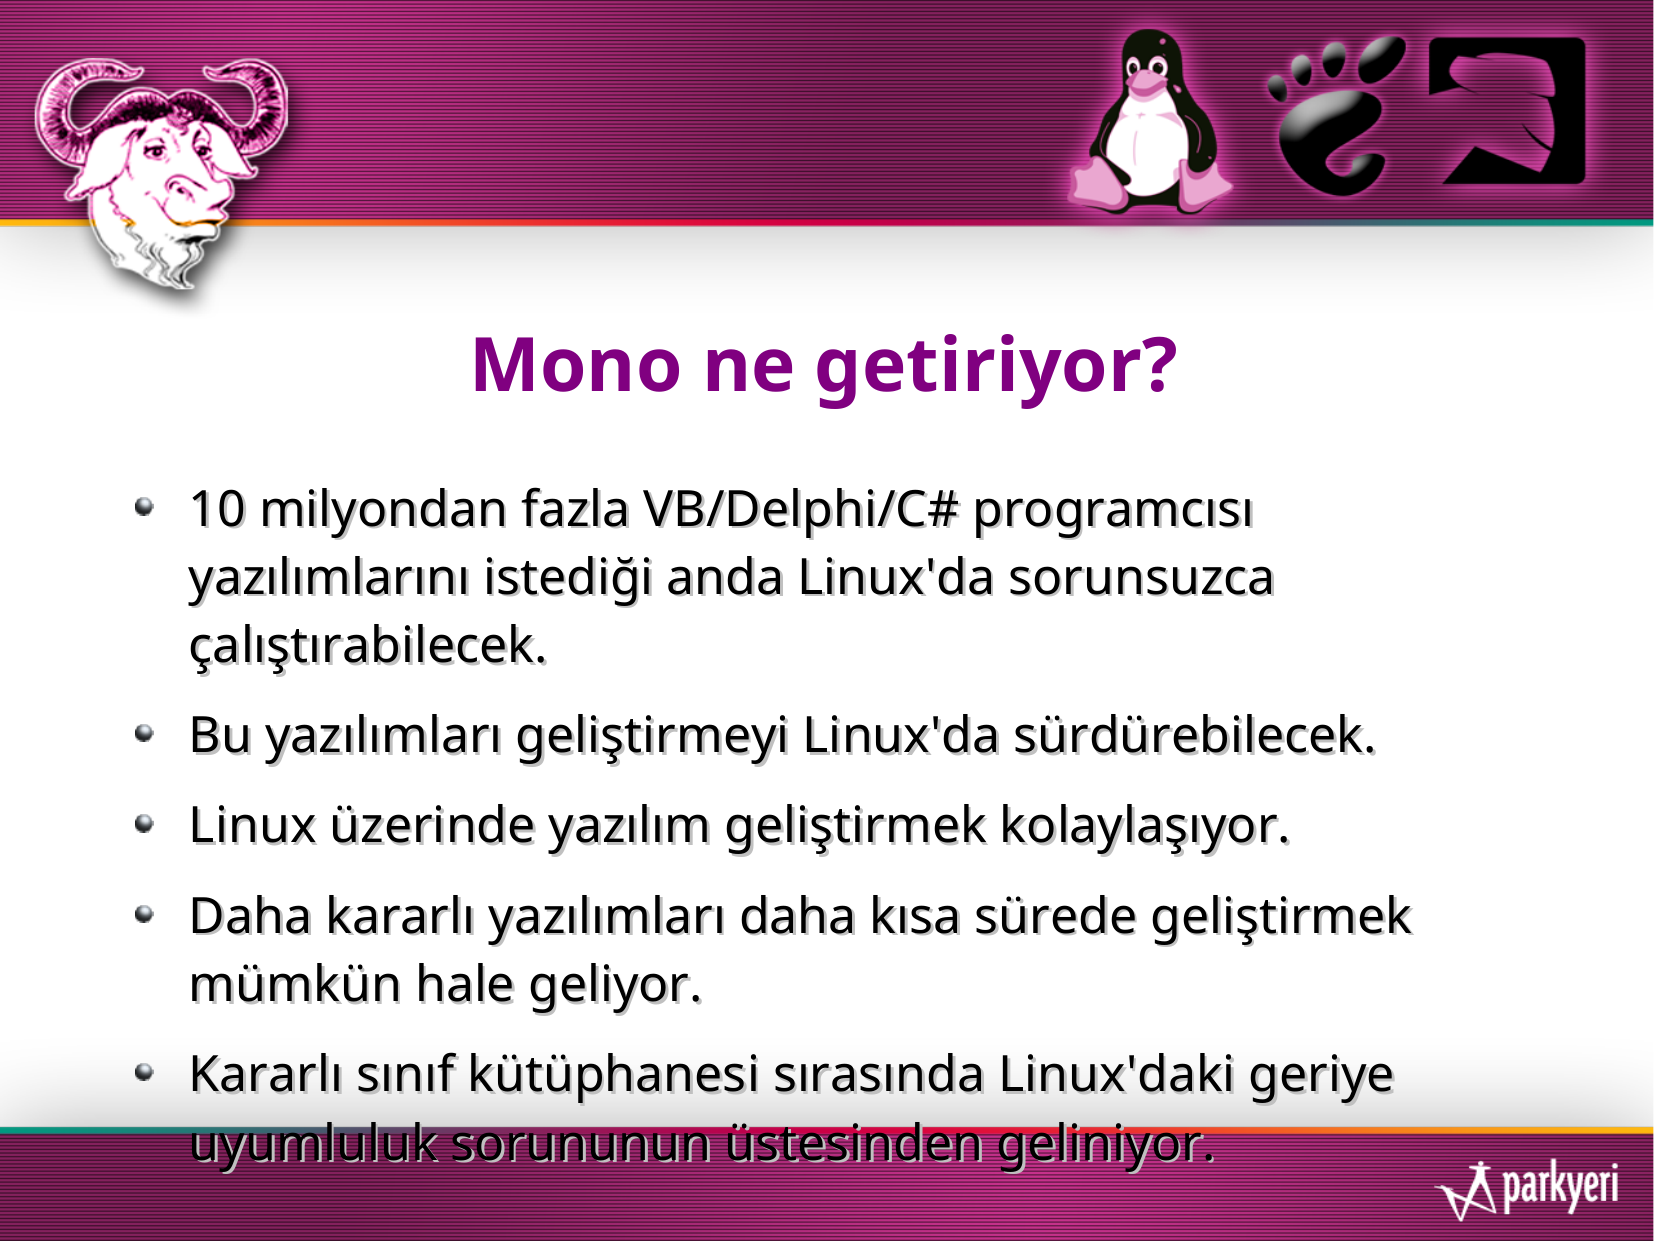

# Mono ne getiriyor?
10 milyondan fazla VB/Delphi/C# programcısı yazılımlarını istediği anda Linux'da sorunsuzca çalıştırabilecek.
Bu yazılımları geliştirmeyi Linux'da sürdürebilecek.
Linux üzerinde yazılım geliştirmek kolaylaşıyor.
Daha kararlı yazılımları daha kısa sürede geliştirmek mümkün hale geliyor.
Kararlı sınıf kütüphanesi sırasında Linux'daki geriye uyumluluk sorununun üstesinden geliniyor.